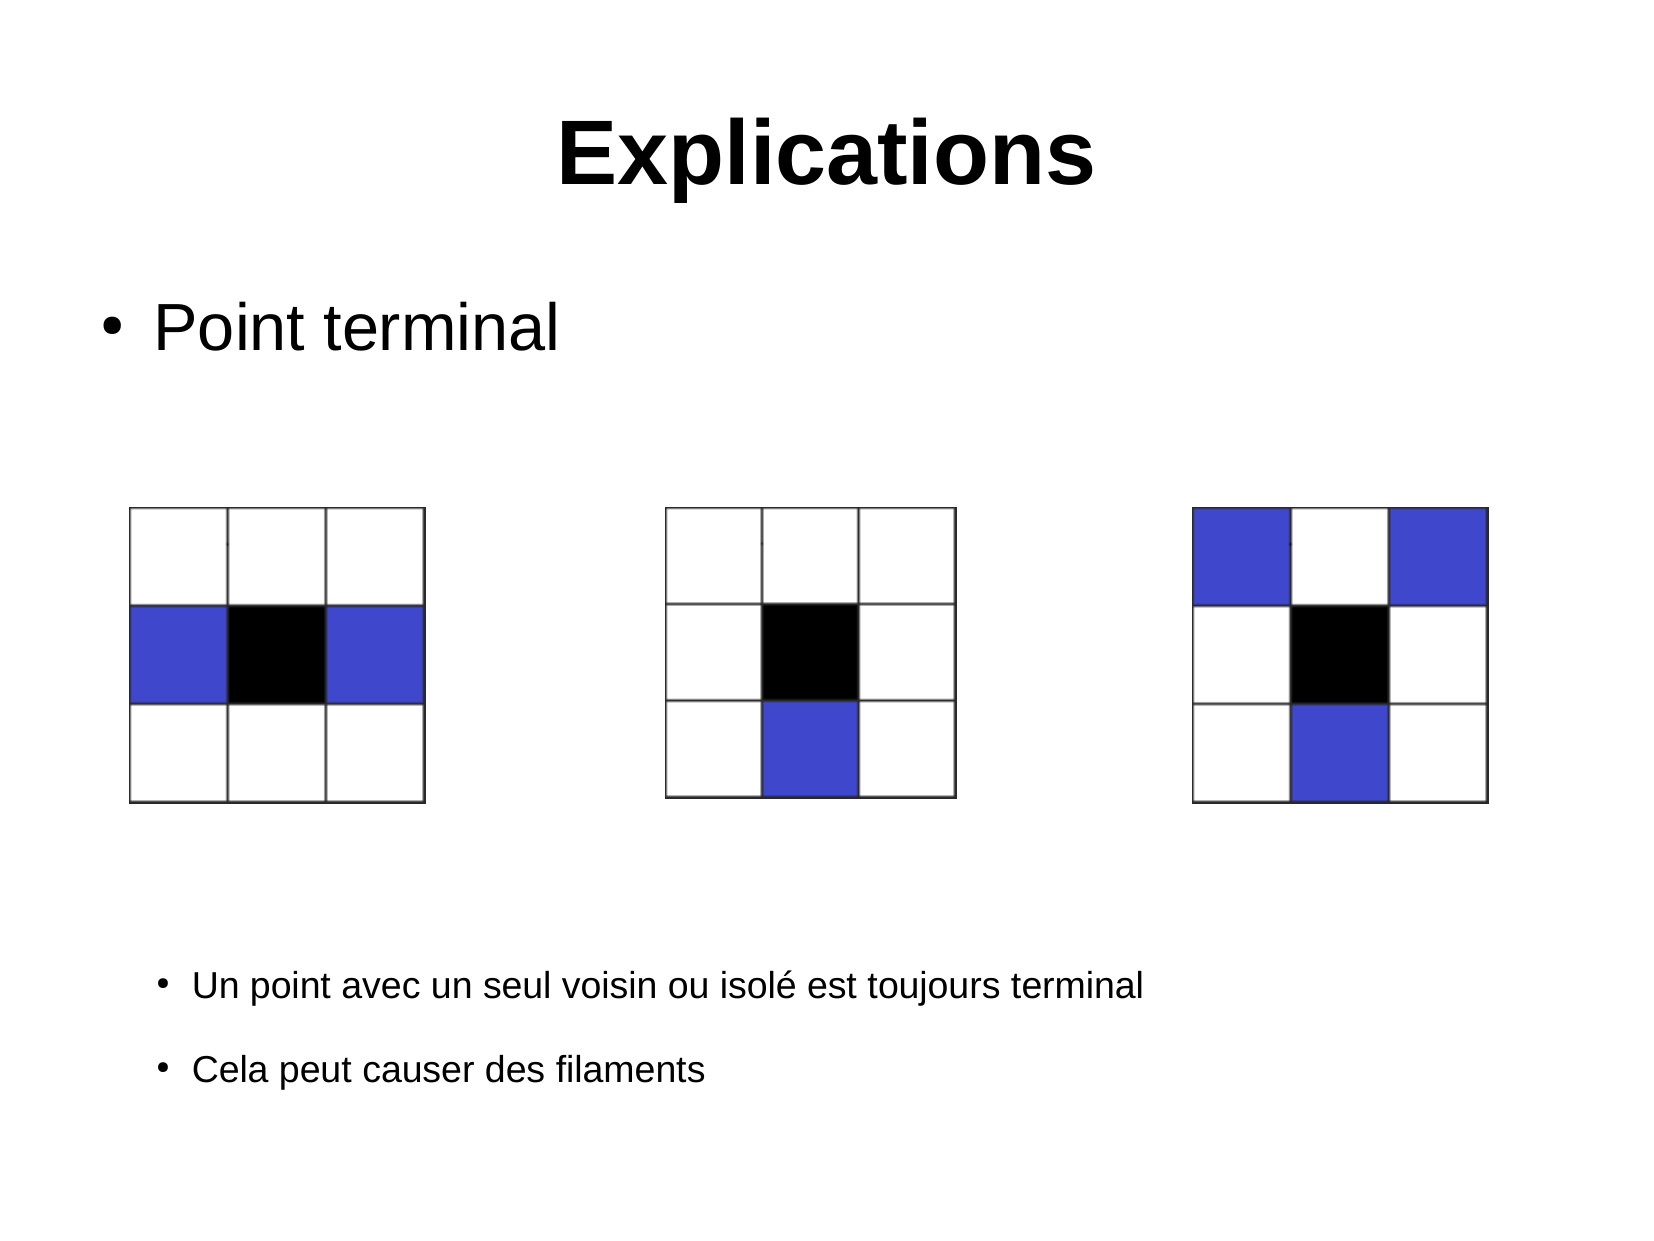

# Explications
Point terminal
Un point avec un seul voisin ou isolé est toujours terminal
Cela peut causer des filaments